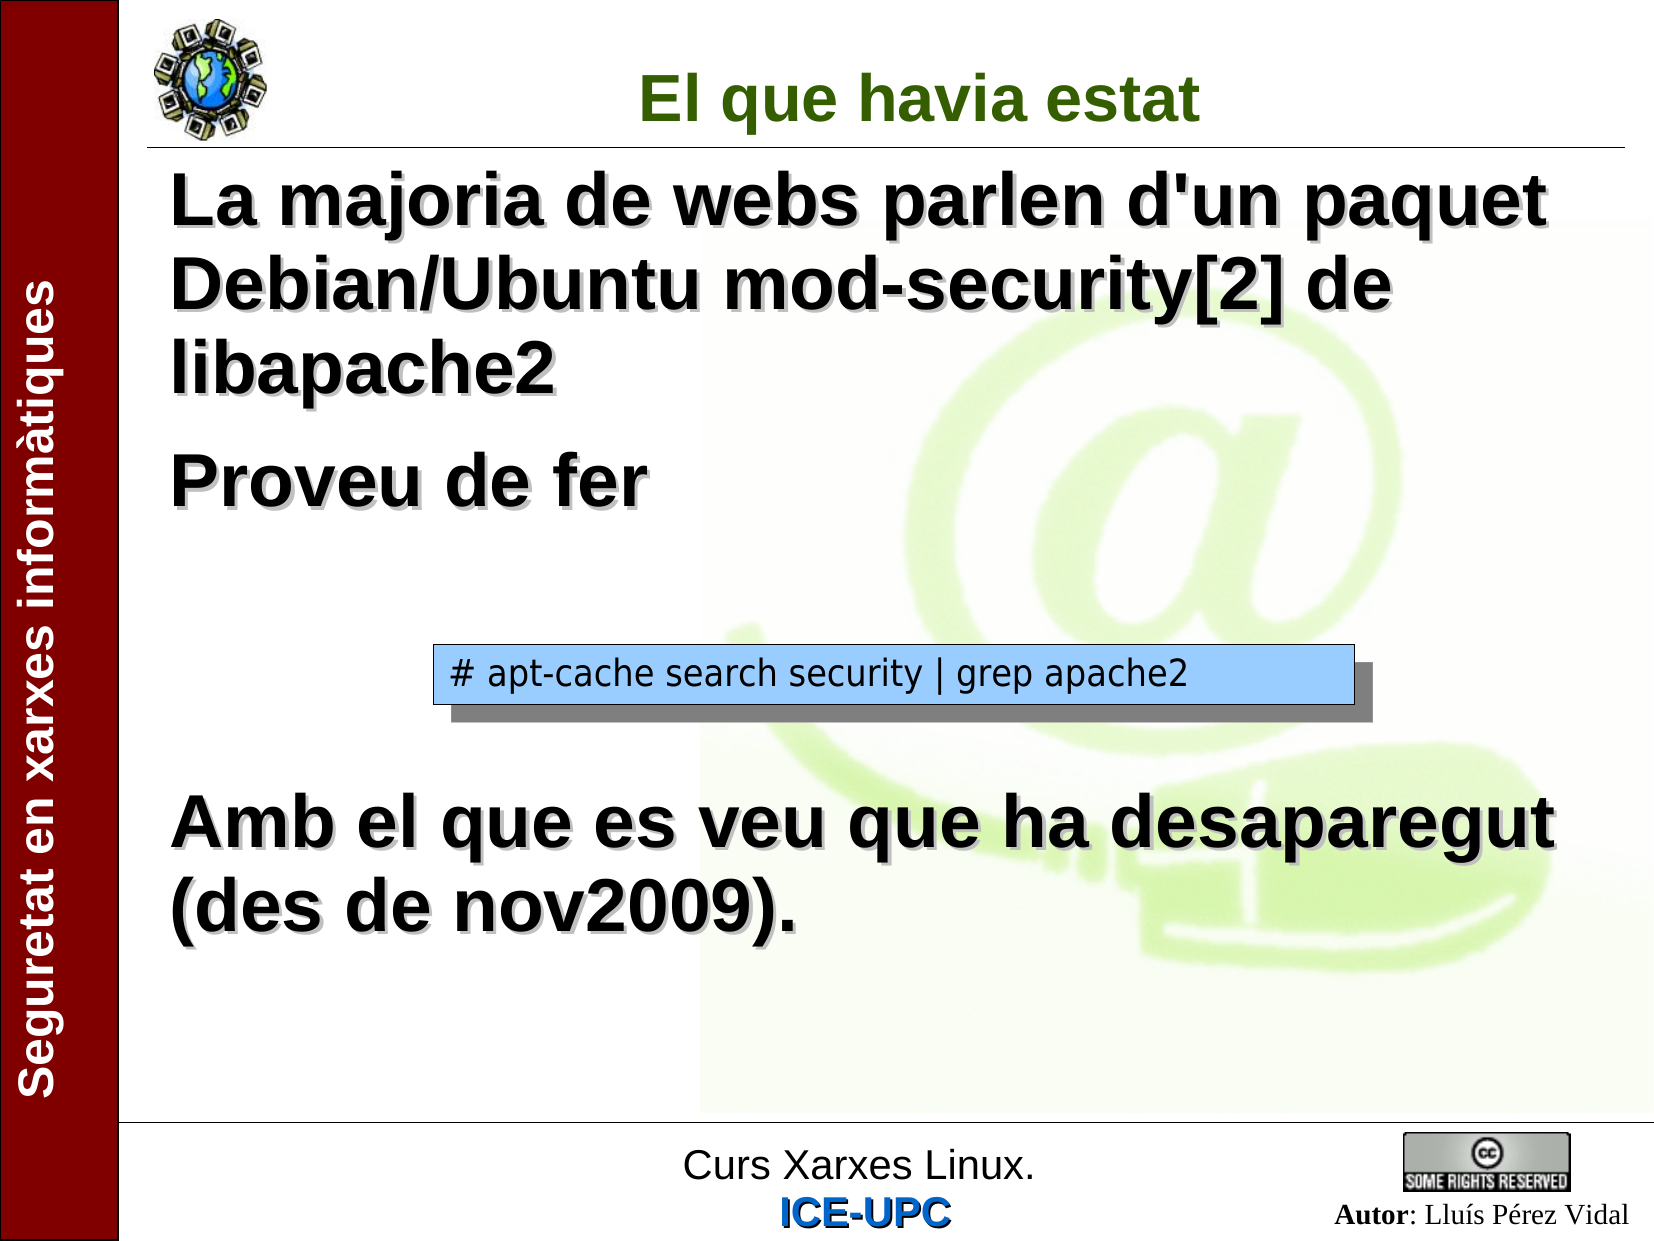

# El que havia estat
La majoria de webs parlen d'un paquet Debian/Ubuntu mod-security[2] de libapache2
Proveu de fer
Amb el que es veu que ha desaparegut (des de nov2009).
# apt-cache search security | grep apache2